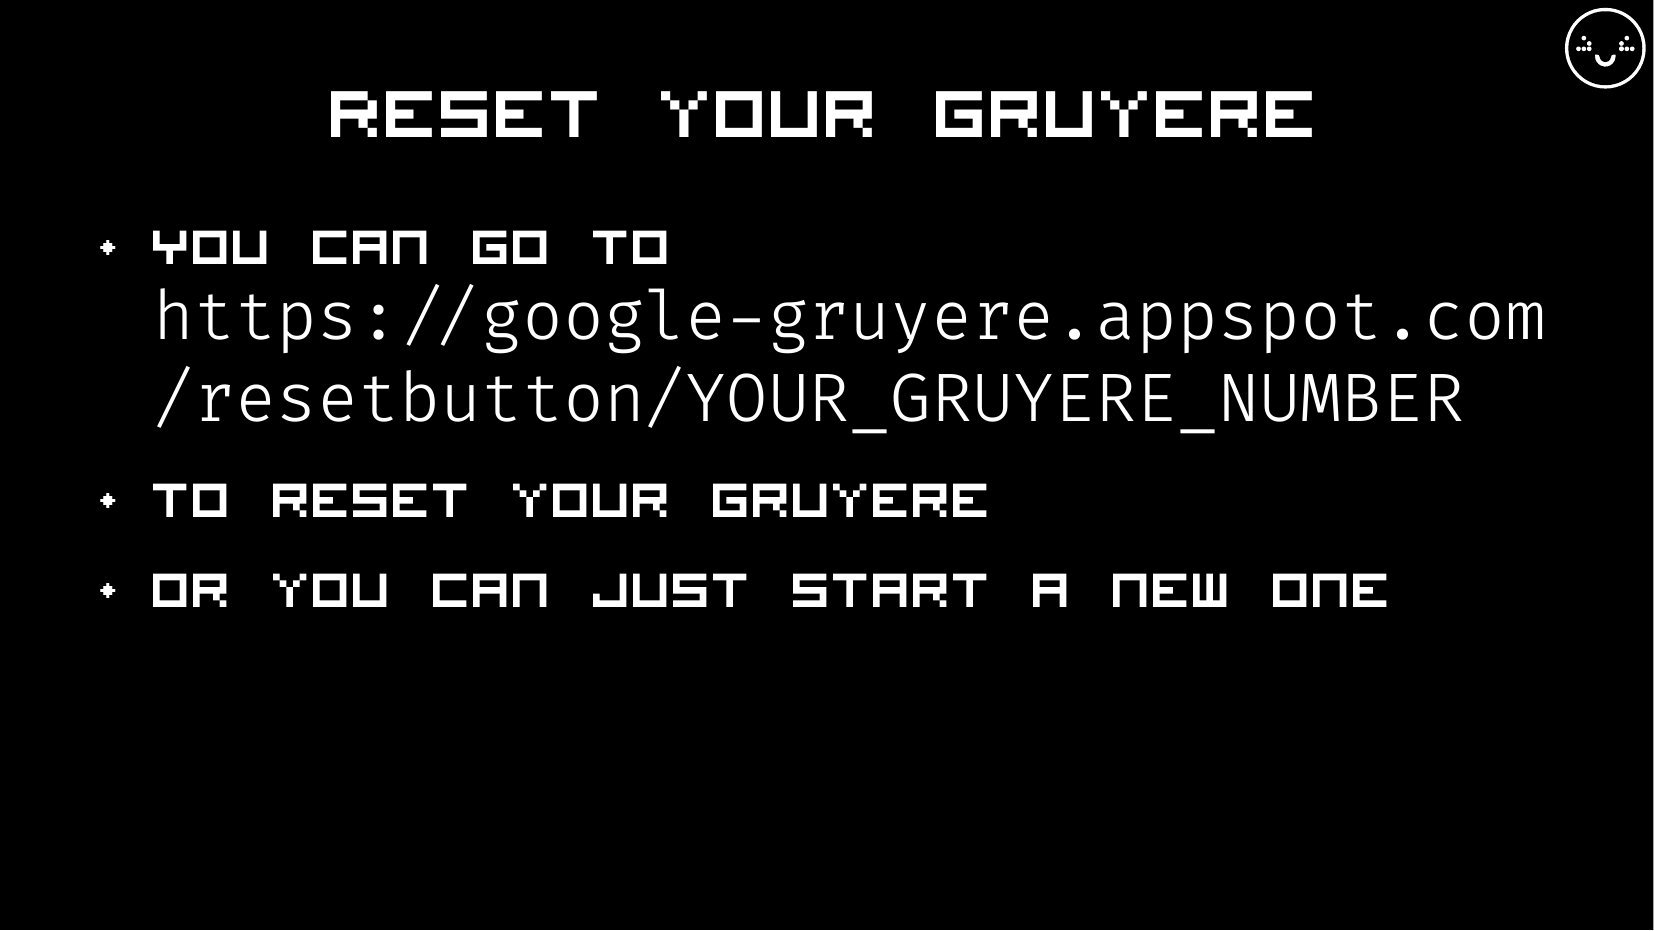

# Reset your gruyere
You can go to
https://google-gruyere.appspot.com /resetbutton/YOUR_GRUYERE_NUMBER
To reset your gruyere
Or you can just start a new one